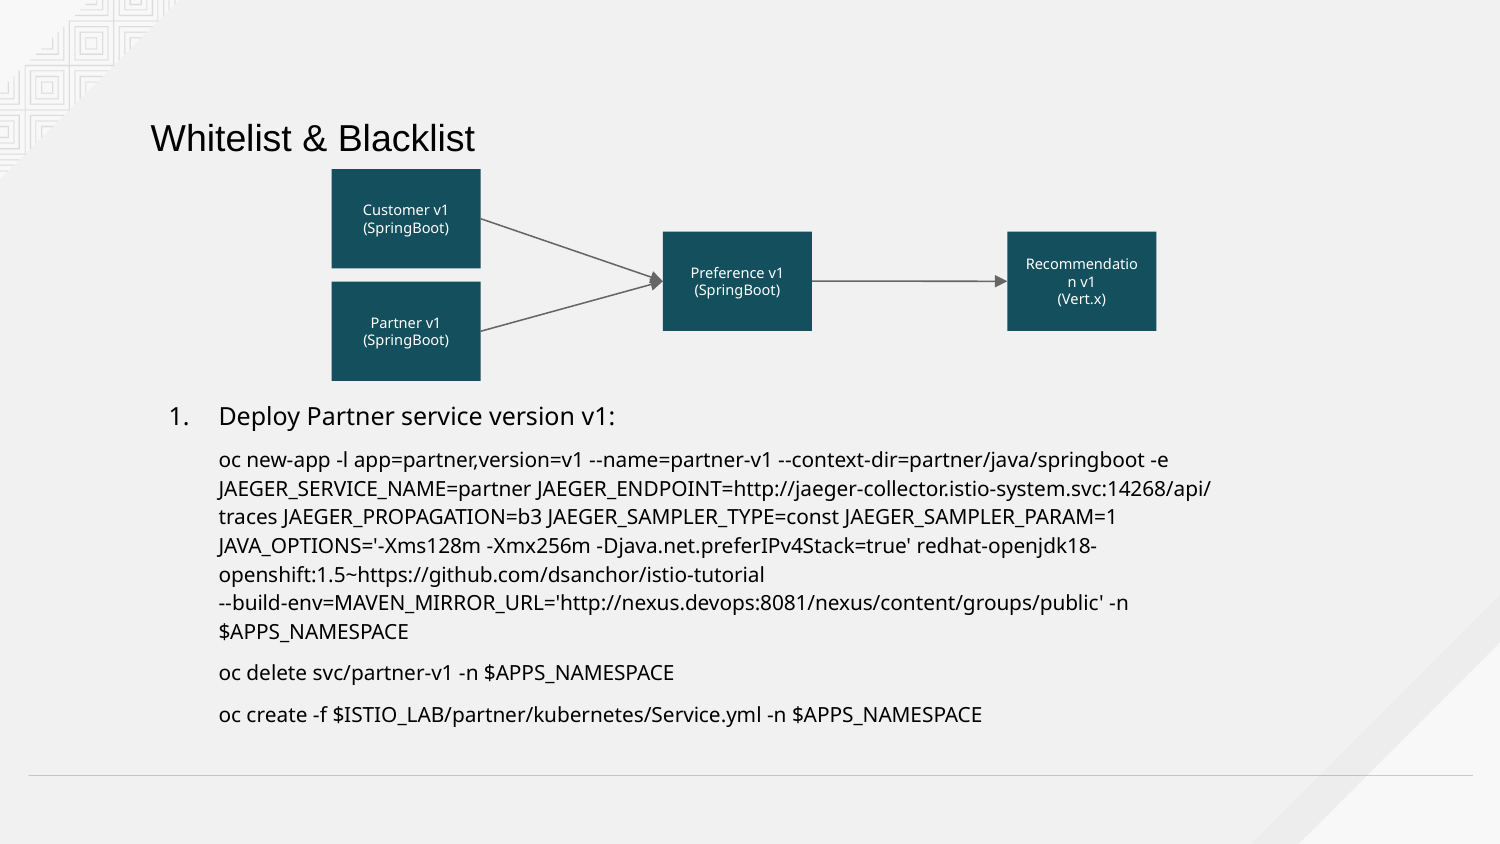

# Whitelist & Blacklist
Customer v1
(SpringBoot)
Preference v1
(SpringBoot)
Recommendation v1
(Vert.x)
Partner v1
(SpringBoot)
Deploy Partner service version v1:
oc new-app -l app=partner,version=v1 --name=partner-v1 --context-dir=partner/java/springboot -e JAEGER_SERVICE_NAME=partner JAEGER_ENDPOINT=http://jaeger-collector.istio-system.svc:14268/api/traces JAEGER_PROPAGATION=b3 JAEGER_SAMPLER_TYPE=const JAEGER_SAMPLER_PARAM=1 JAVA_OPTIONS='-Xms128m -Xmx256m -Djava.net.preferIPv4Stack=true' redhat-openjdk18-openshift:1.5~https://github.com/dsanchor/istio-tutorial --build-env=MAVEN_MIRROR_URL='http://nexus.devops:8081/nexus/content/groups/public' -n $APPS_NAMESPACE
oc delete svc/partner-v1 -n $APPS_NAMESPACE
oc create -f $ISTIO_LAB/partner/kubernetes/Service.yml -n $APPS_NAMESPACE